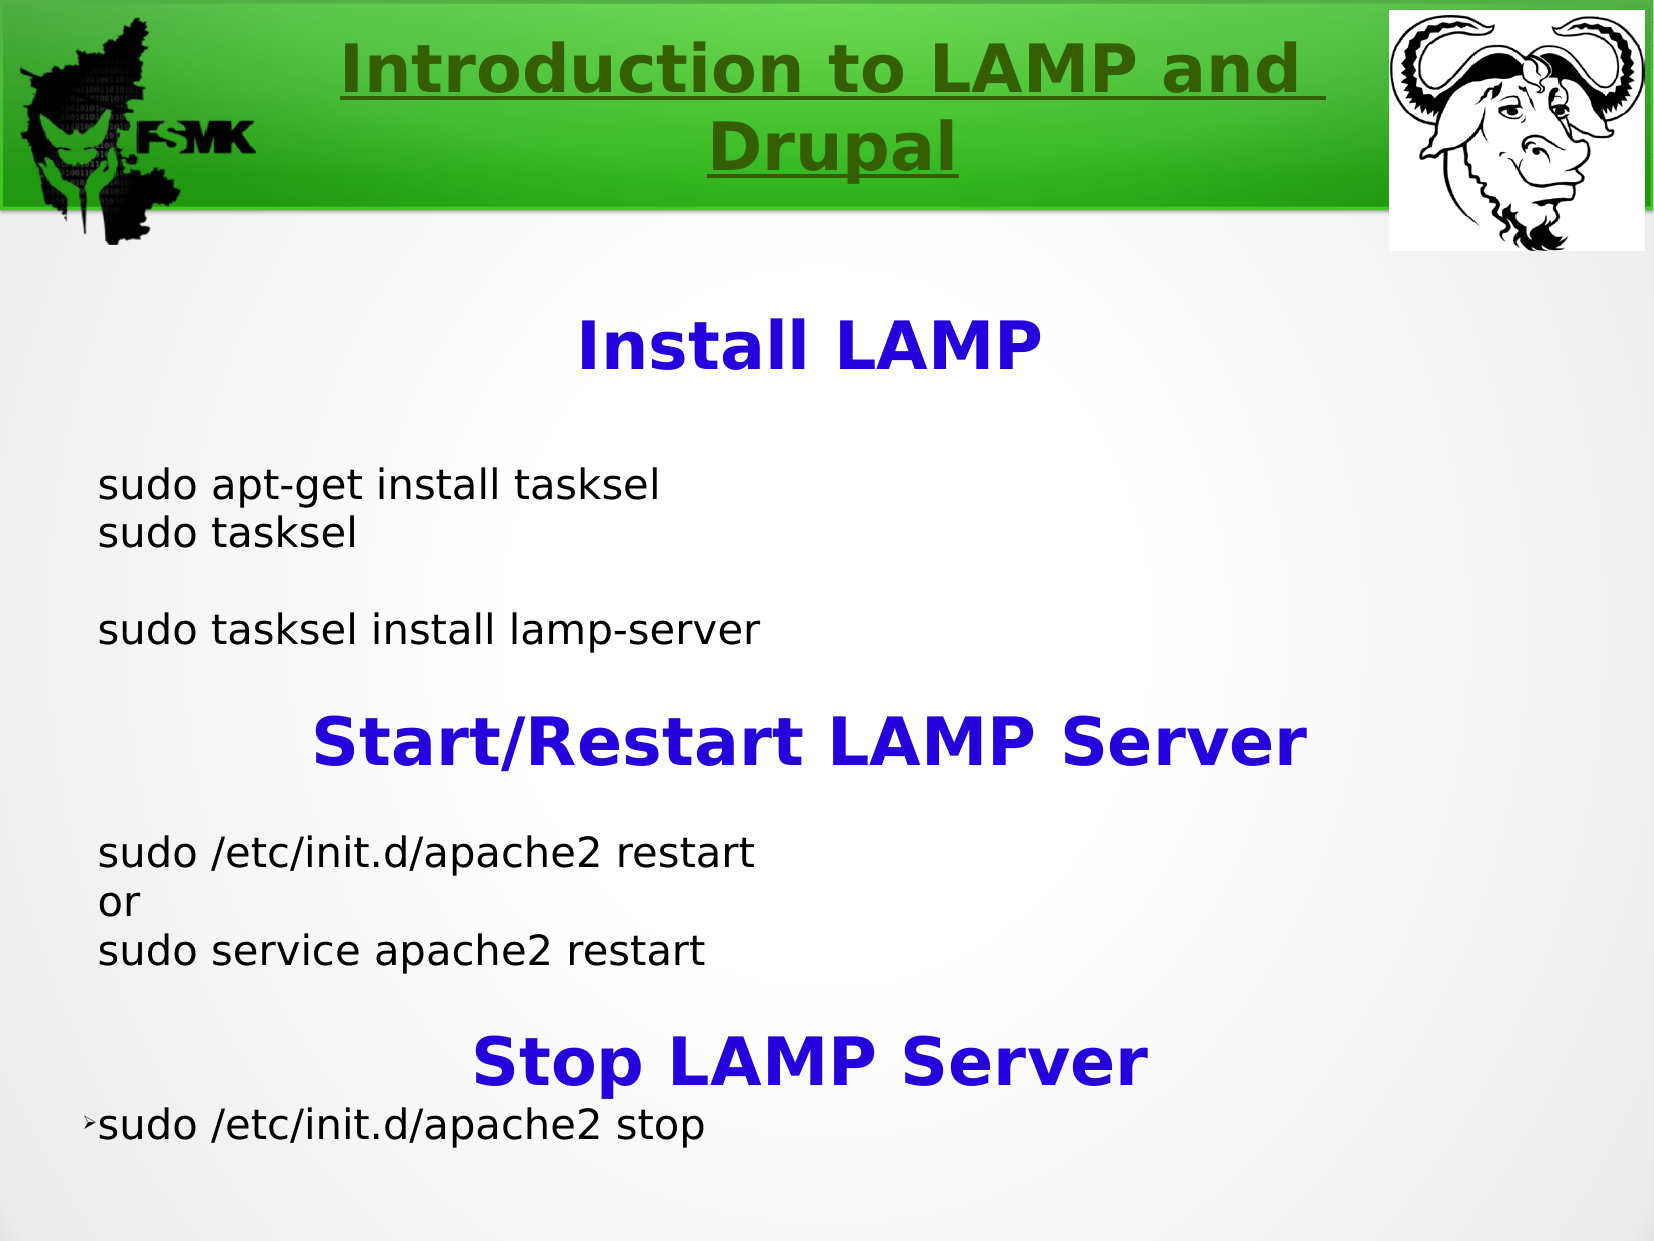

# Introduction to LAMP and Drupal
Install LAMP
sudo apt-get install tasksel
sudo tasksel
sudo tasksel install lamp-server
Start/Restart LAMP Server
sudo /etc/init.d/apache2 restart
or
sudo service apache2 restart
Stop LAMP Server
sudo /etc/init.d/apache2 stop